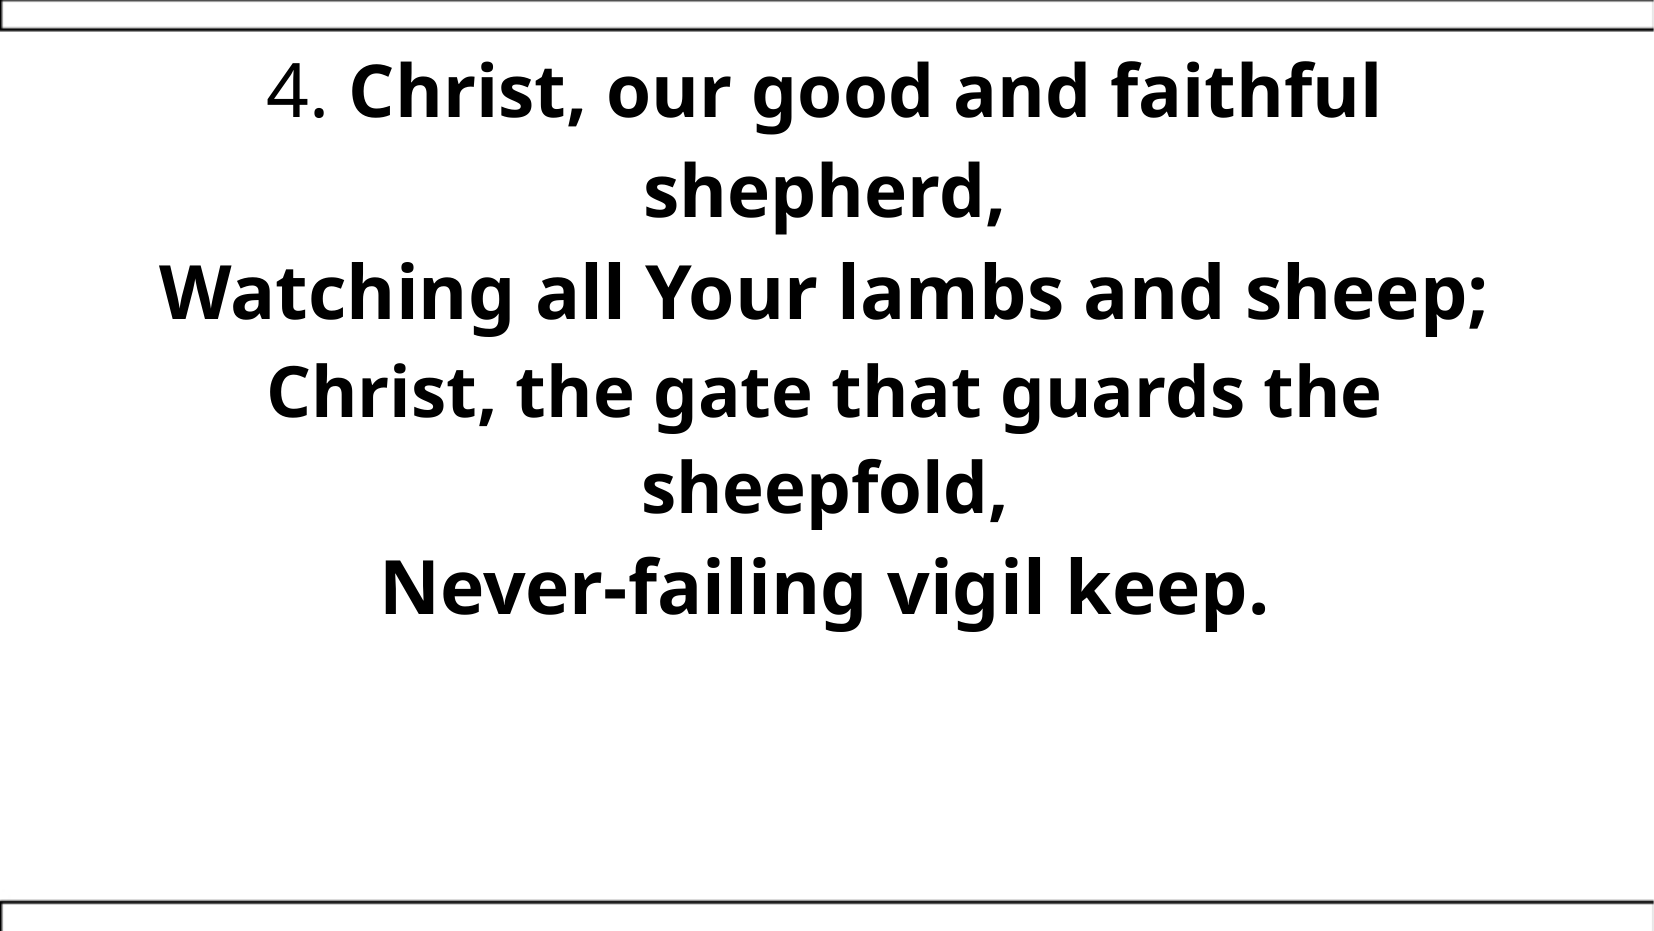

4. Christ, our good and faithful shepherd,
Watching all Your lambs and sheep;
Christ, the gate that guards the sheepfold,
Never-failing vigil keep.